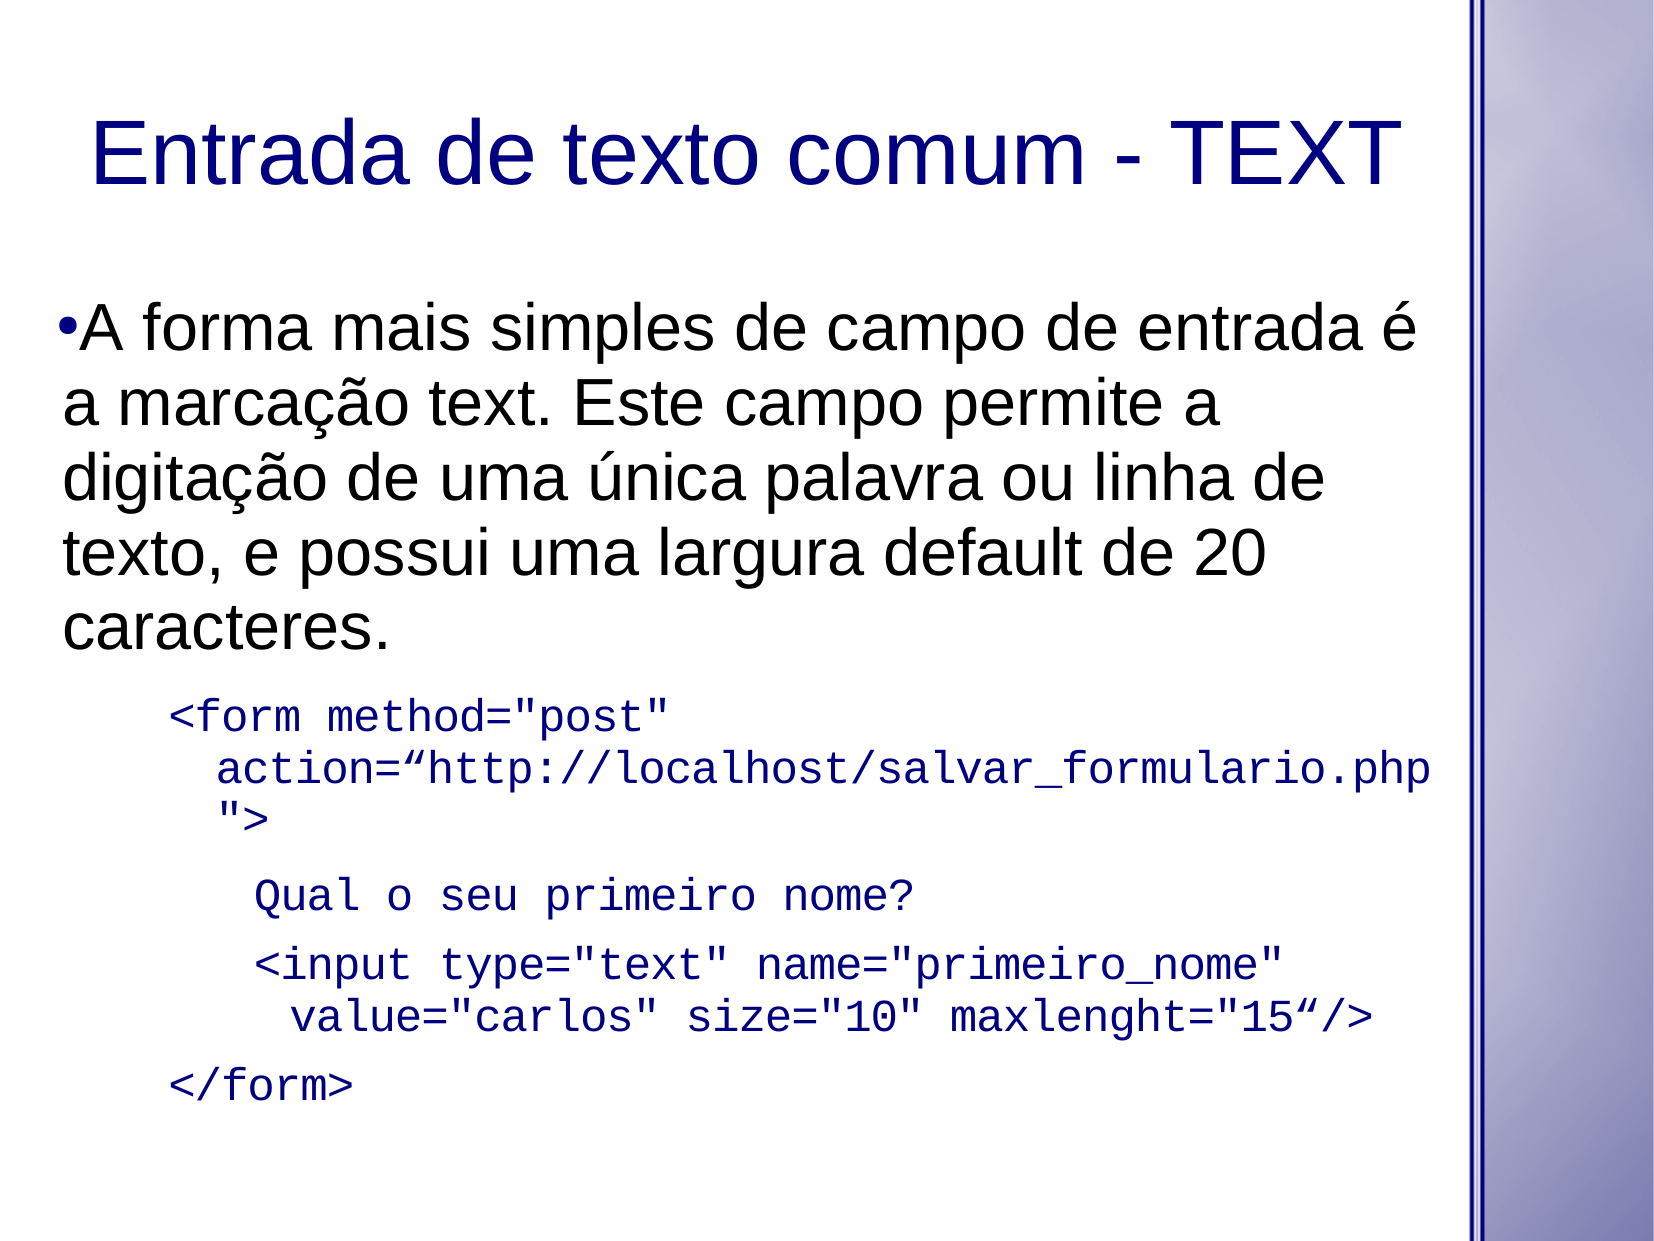

# Entrada de texto comum - TEXT
A forma mais simples de campo de entrada é a marcação text. Este campo permite a digitação de uma única palavra ou linha de texto, e possui uma largura default de 20 caracteres.
<form method="post" action=“http://localhost/salvar_formulario.php">
Qual o seu primeiro nome?
<input type="text" name="primeiro_nome" value="carlos" size="10" maxlenght="15“/>
</form>